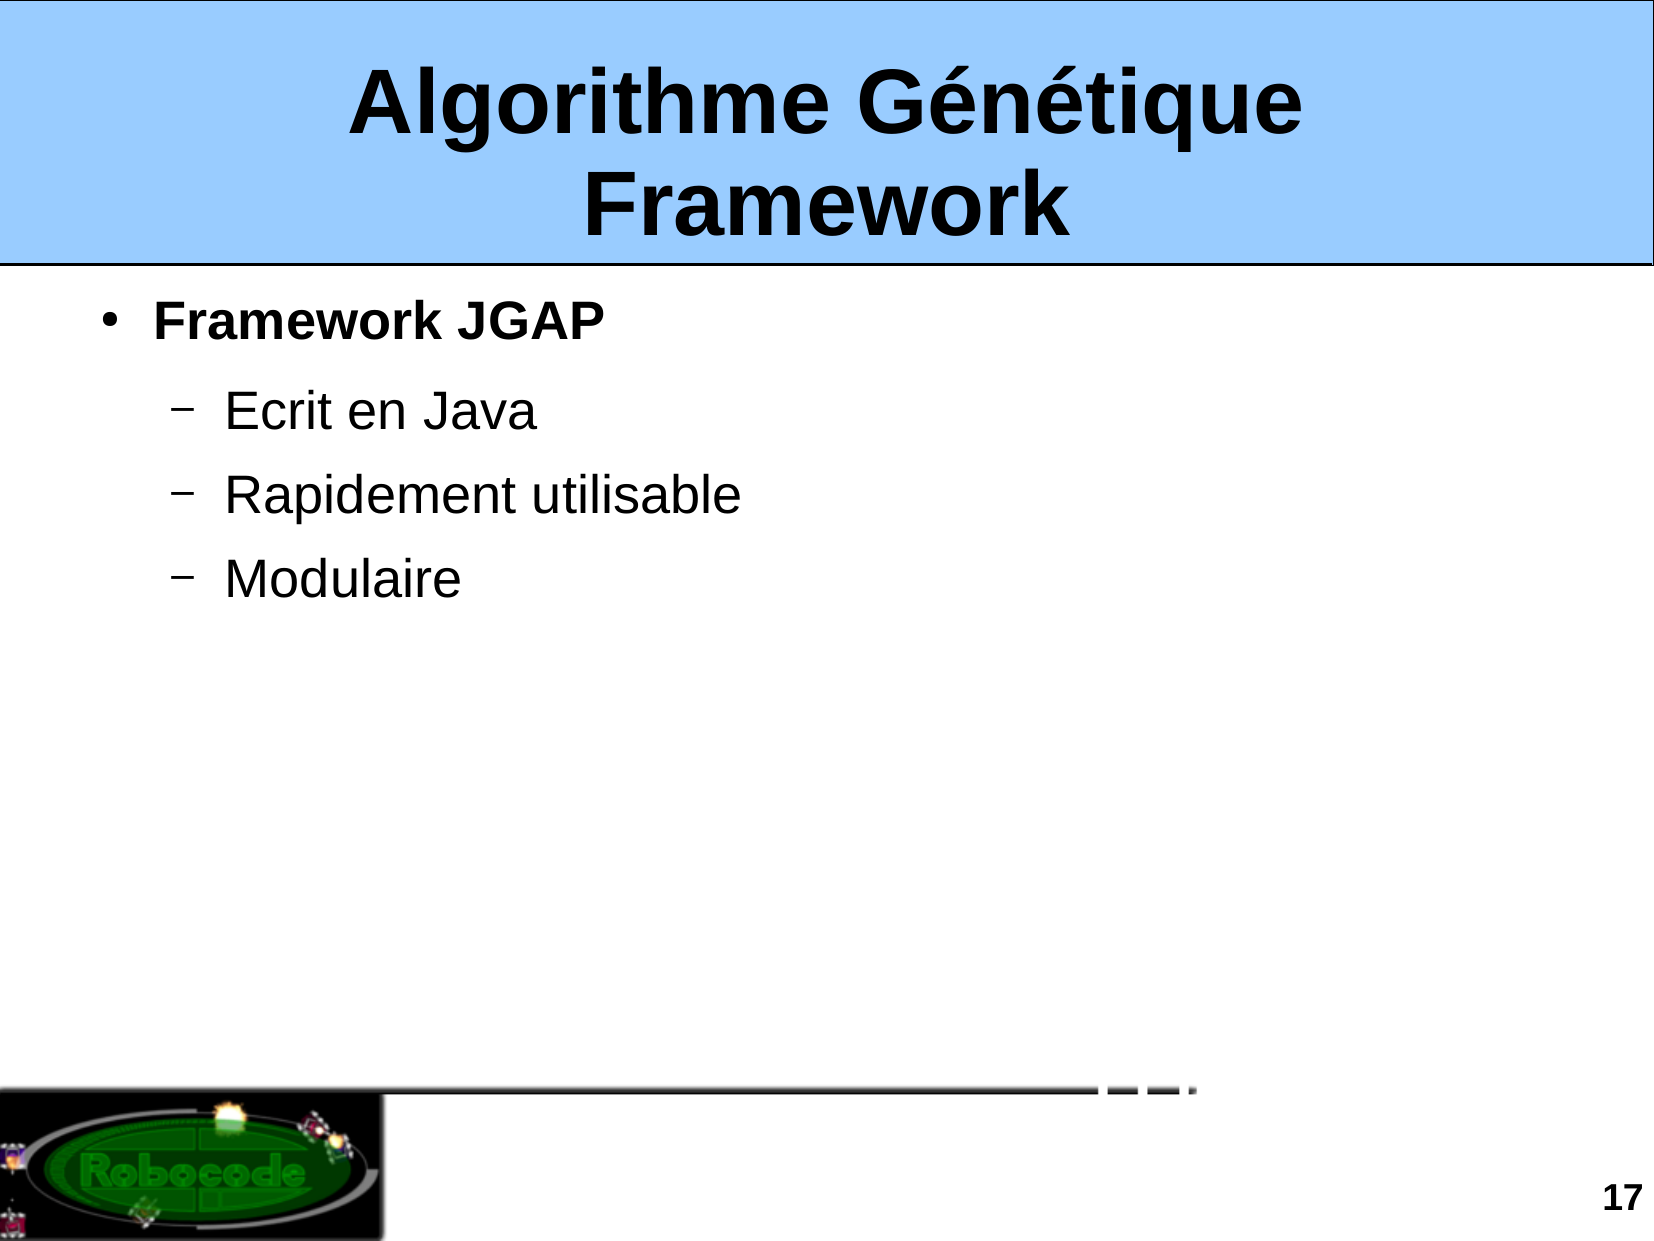

# Algorithme Génétique Framework
Framework JGAP
Ecrit en Java
Rapidement utilisable
Modulaire